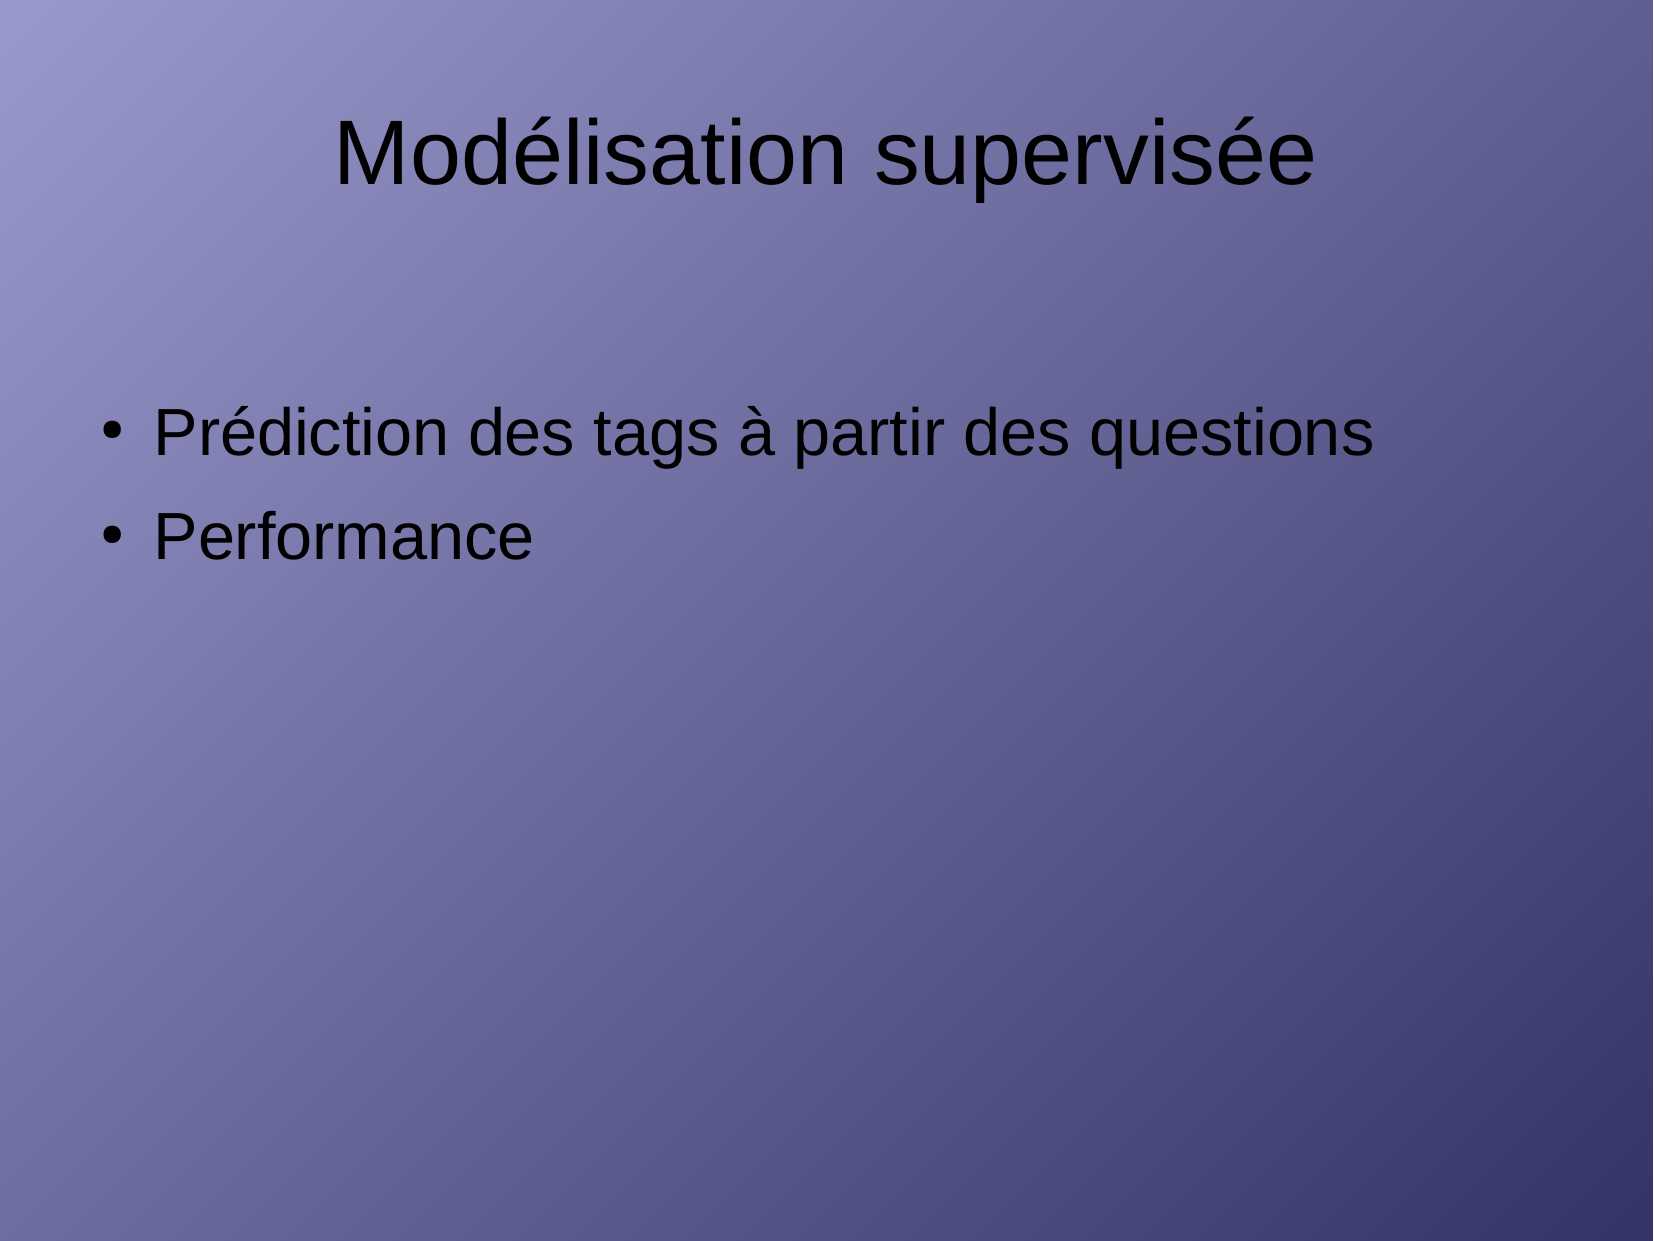

# Modélisation supervisée
Prédiction des tags à partir des questions
Performance